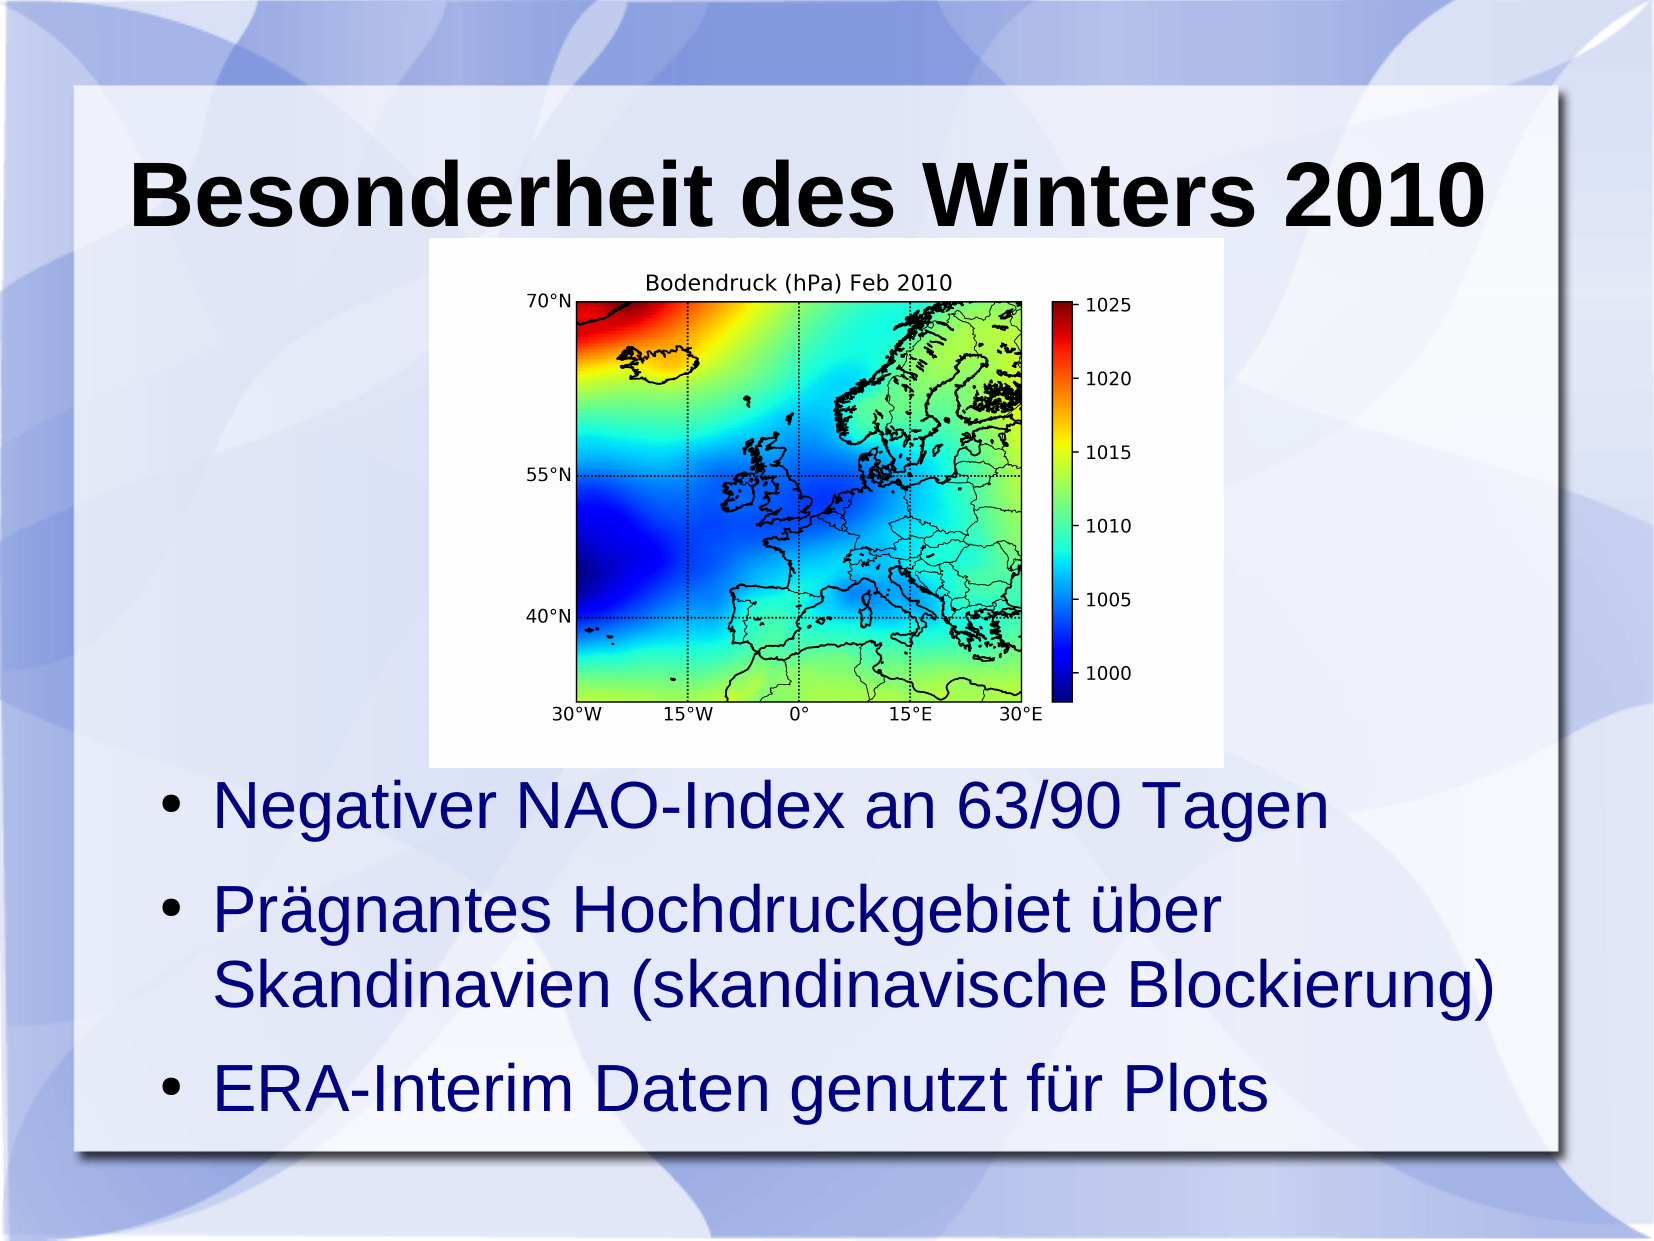

# Besonderheit des Winters 2010
Negativer NAO-Index an 63/90 Tagen
Prägnantes Hochdruckgebiet über Skandinavien (skandinavische Blockierung)
ERA-Interim Daten genutzt für Plots